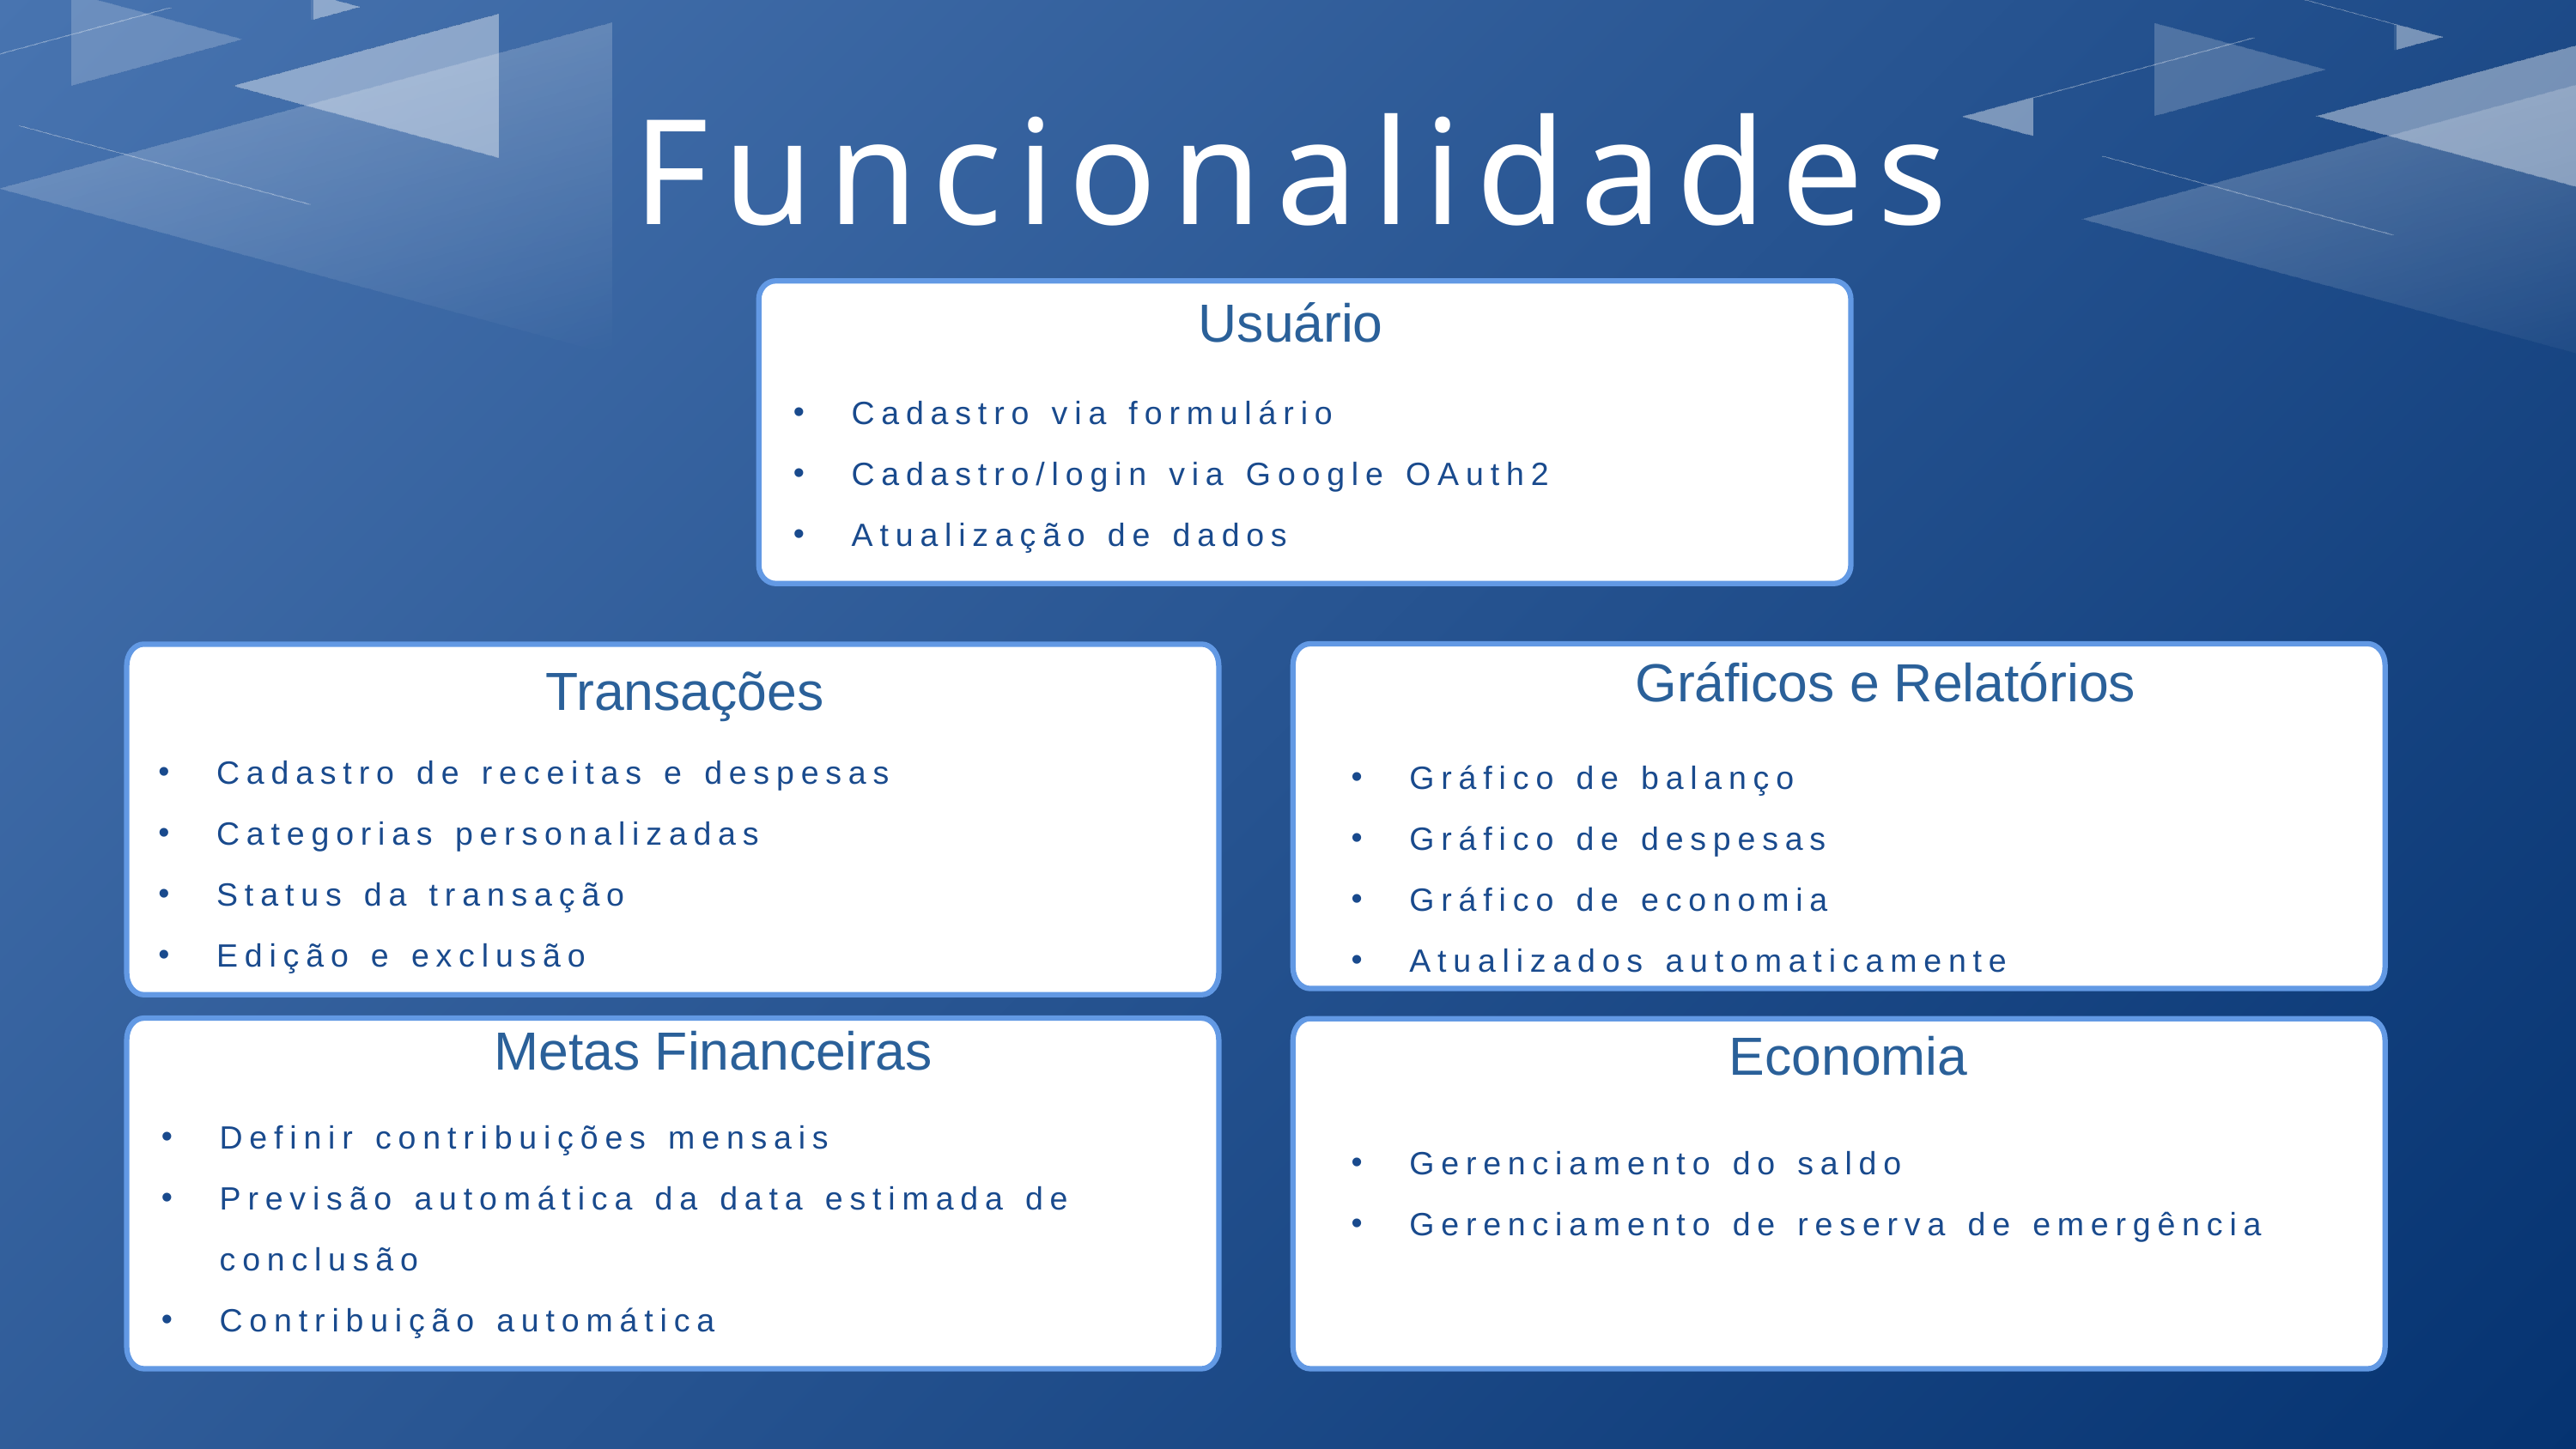

Funcionalidades
Usuário
Cadastro via formulário
Cadastro/login via Google OAuth2
Atualização de dados
Gráficos e Relatórios
Transações
Gráfico de balanço
Gráfico de despesas
Gráfico de economia
Atualizados automaticamente
Cadastro de receitas e despesas
Categorias personalizadas
Status da transação
Edição e exclusão
Metas Financeiras
Economia
Definir contribuições mensais
Previsão automática da data estimada de conclusão
Contribuição automática
Gerenciamento do saldo
Gerenciamento de reserva de emergência